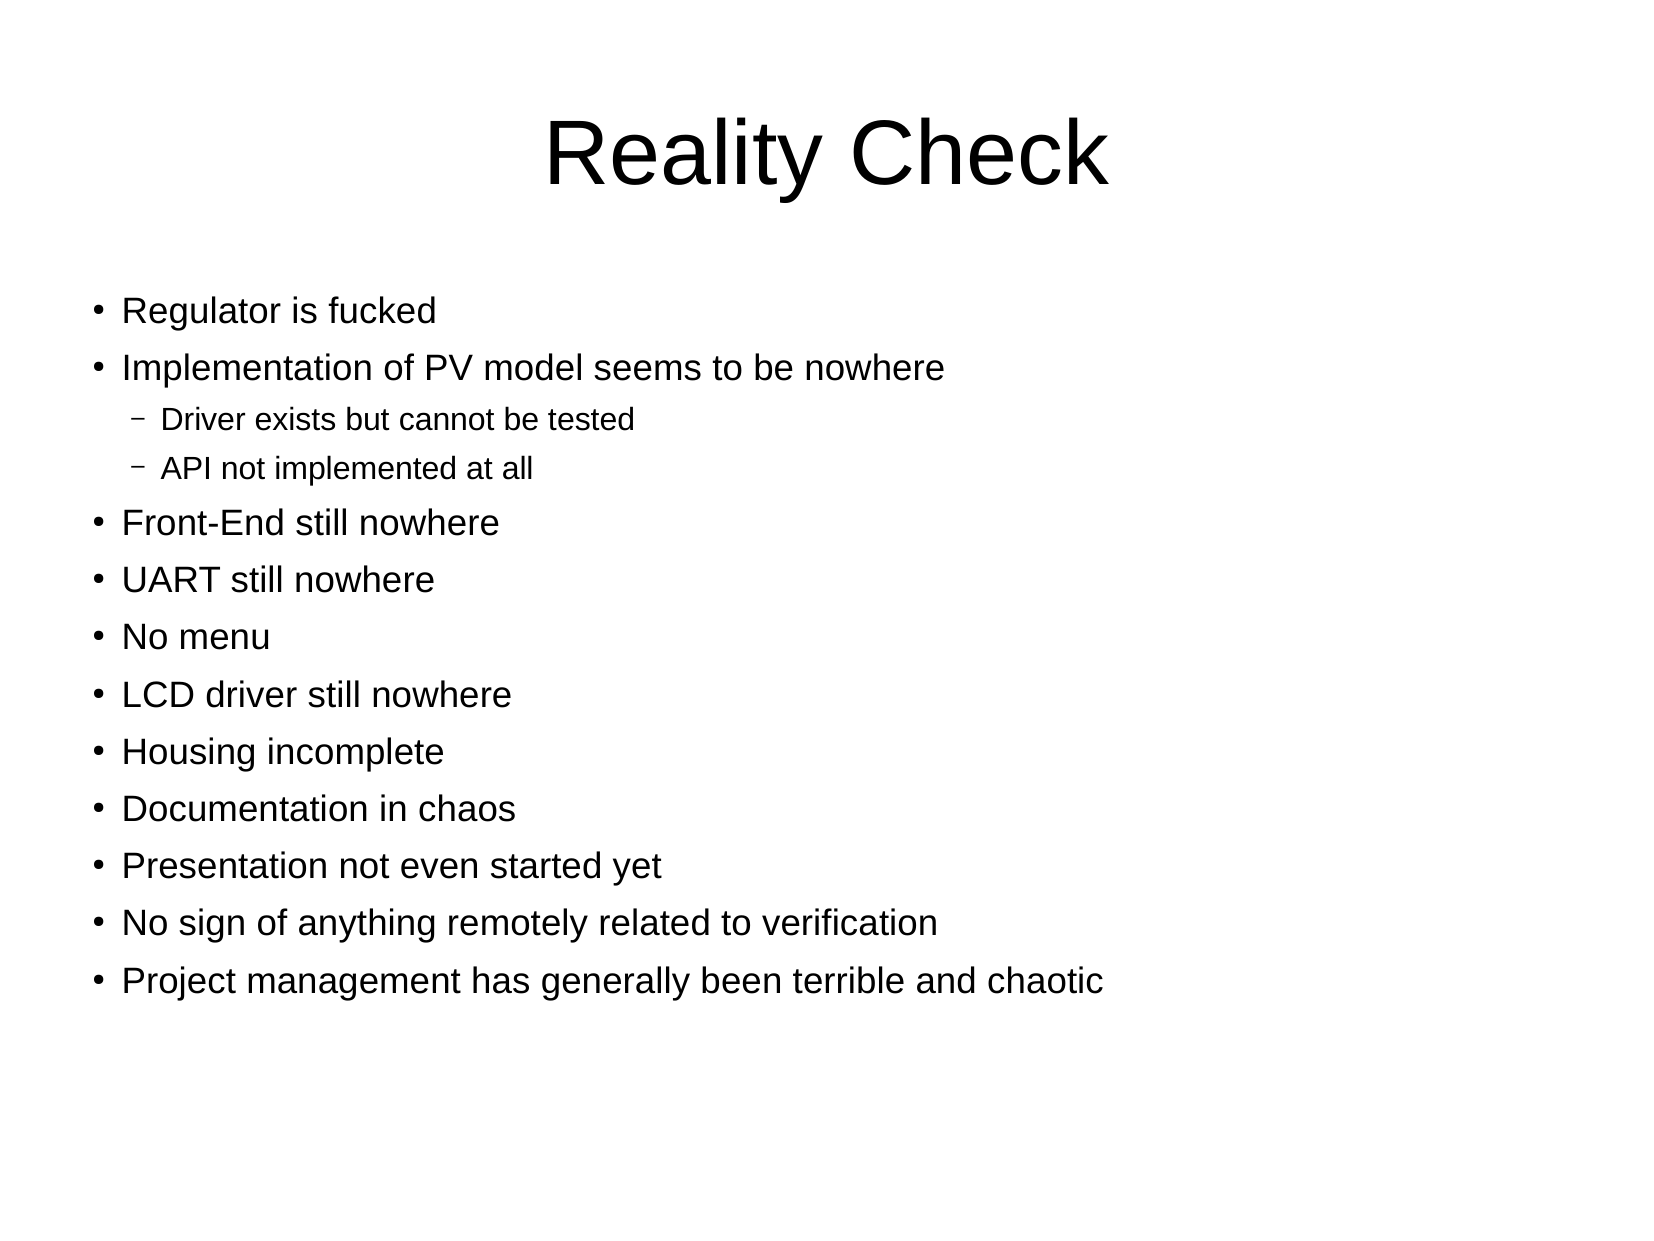

# Reality Check
Regulator is fucked
Implementation of PV model seems to be nowhere
Driver exists but cannot be tested
API not implemented at all
Front-End still nowhere
UART still nowhere
No menu
LCD driver still nowhere
Housing incomplete
Documentation in chaos
Presentation not even started yet
No sign of anything remotely related to verification
Project management has generally been terrible and chaotic